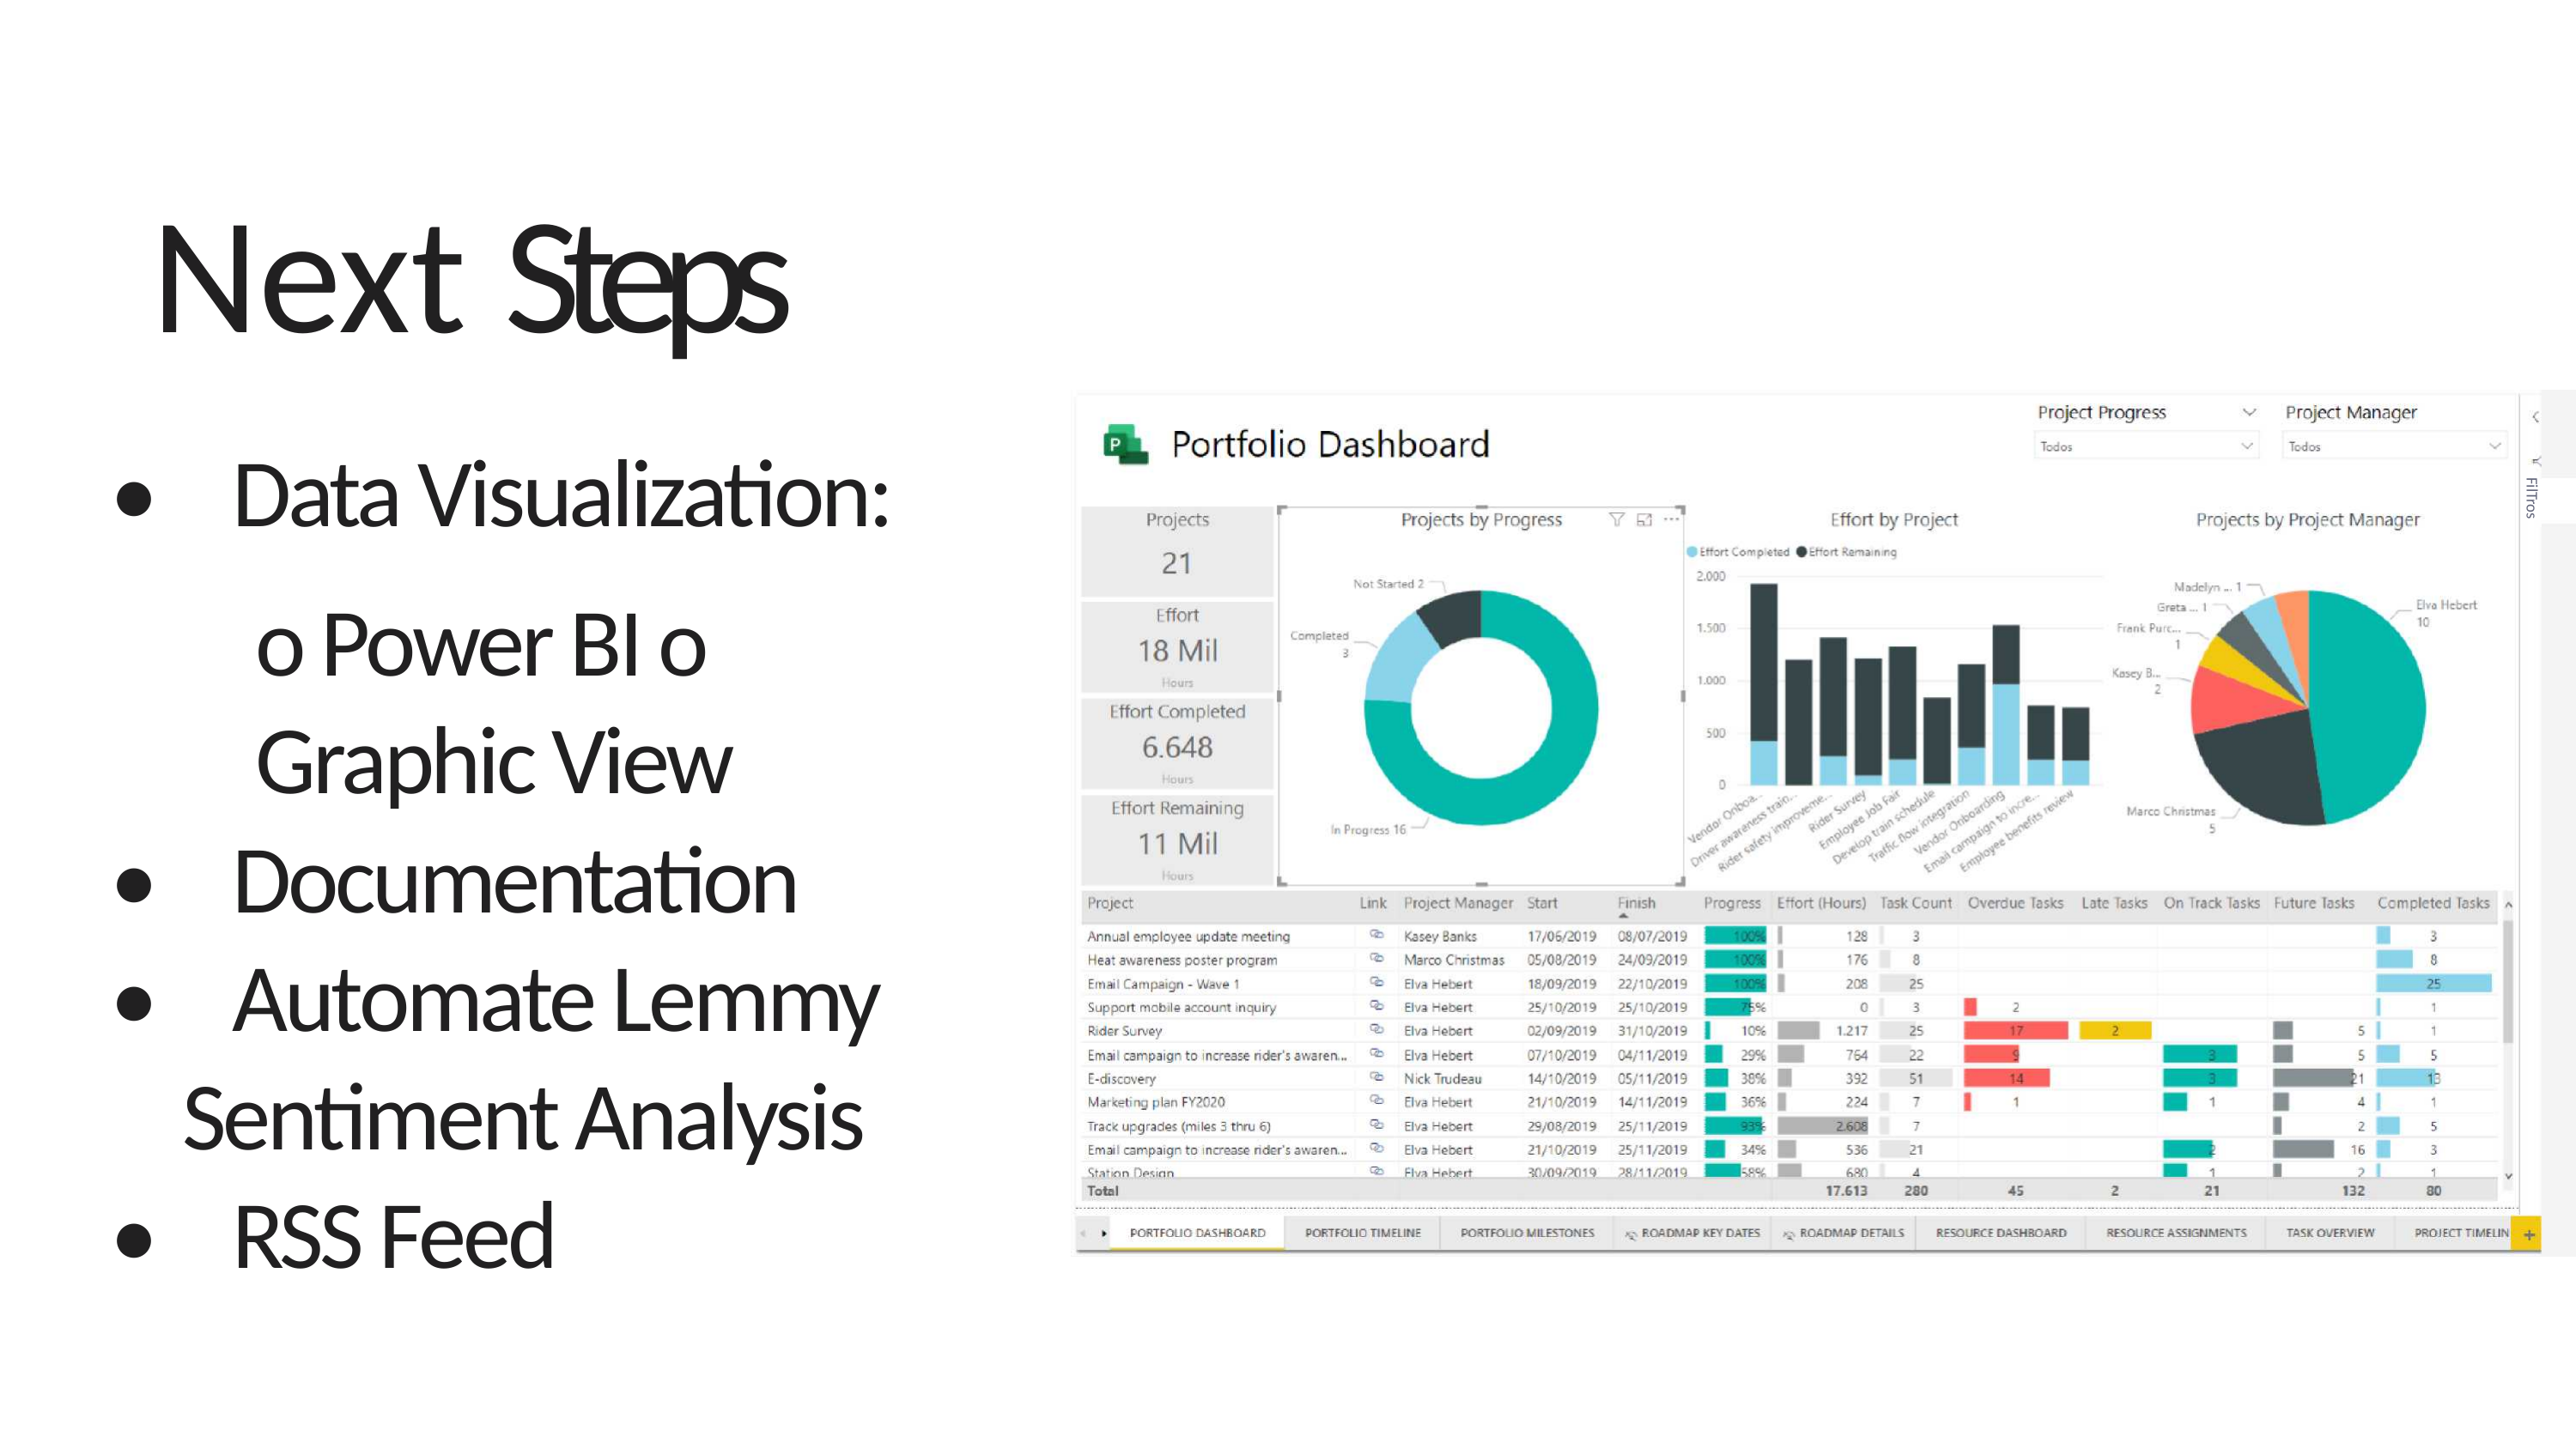

Next Steps
• Data Visualization:
o Power BI o Graphic View
• Documentation
• Automate Lemmy Sentiment Analysis
• RSS Feed
FilTros